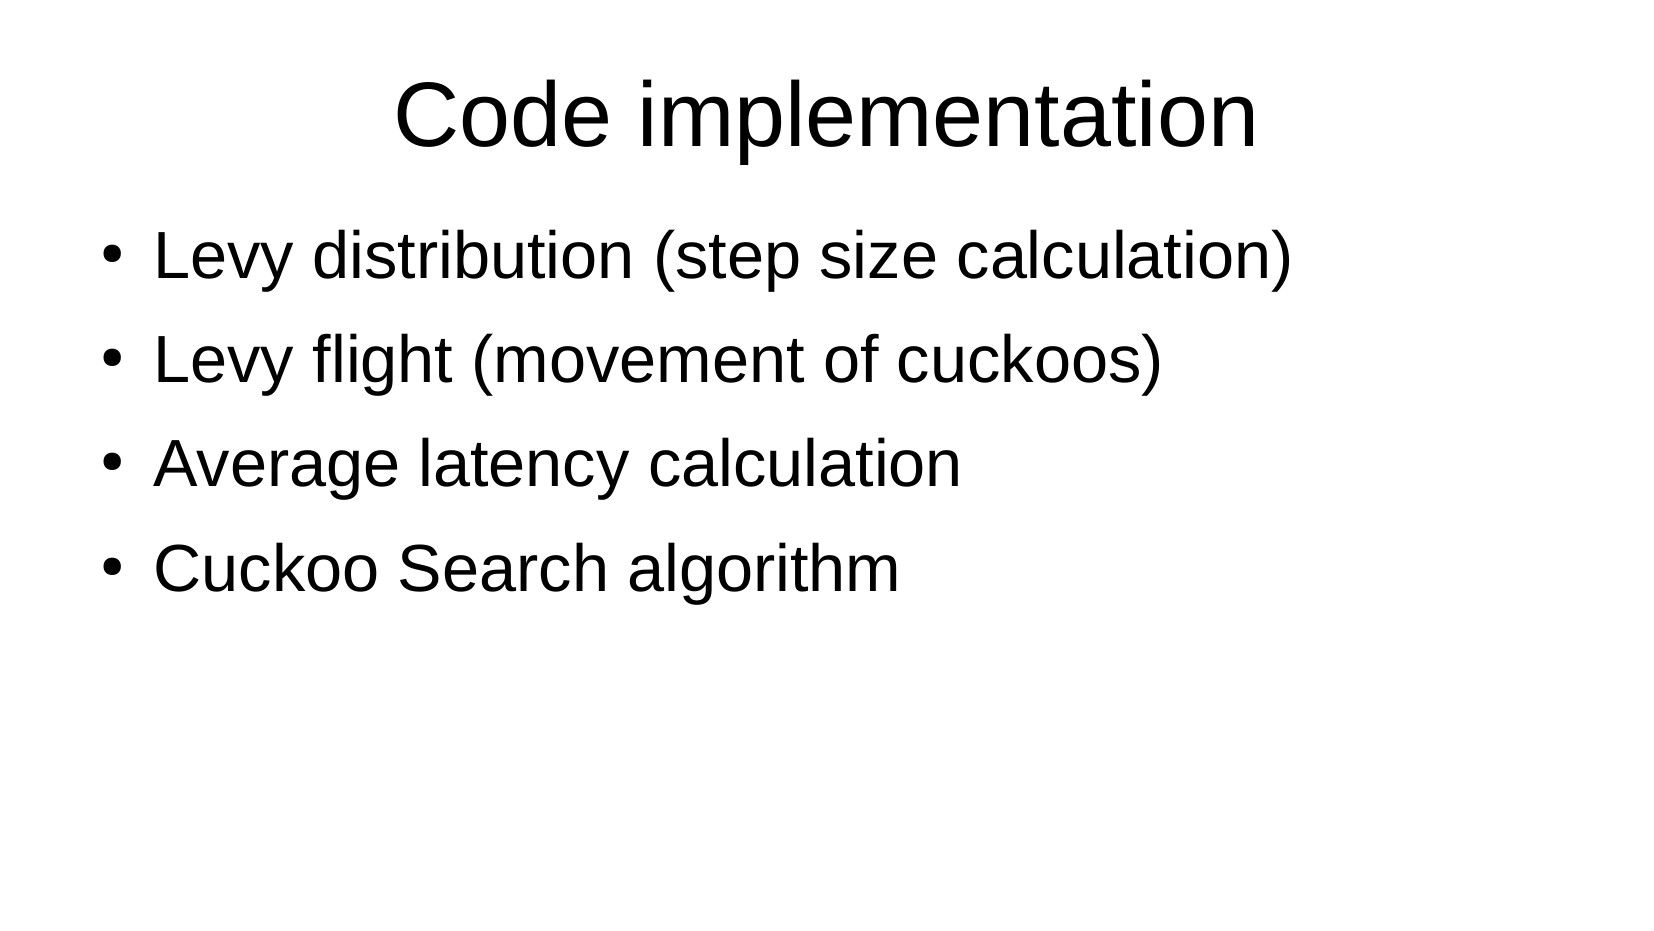

# Code implementation
Levy distribution (step size calculation)
Levy flight (movement of cuckoos)
Average latency calculation
Cuckoo Search algorithm